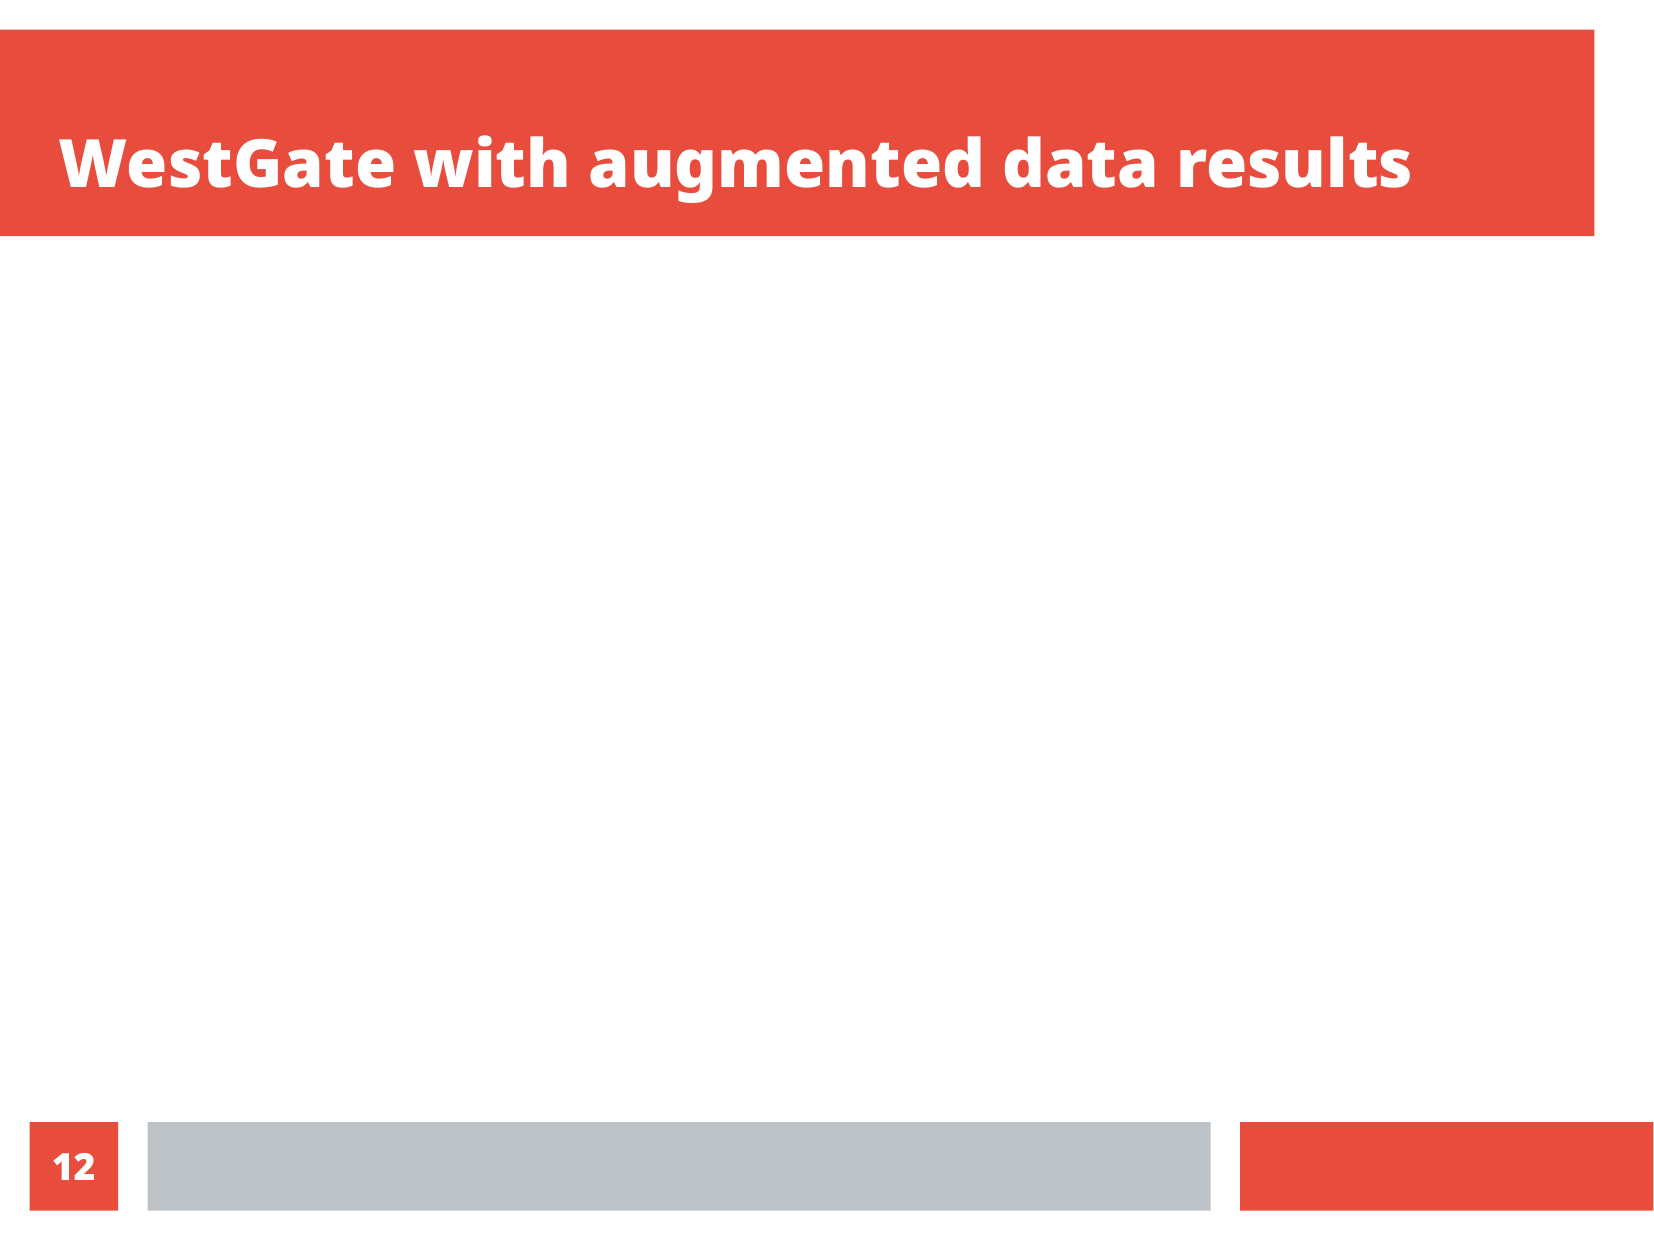

# WestGate with augmented data results
12